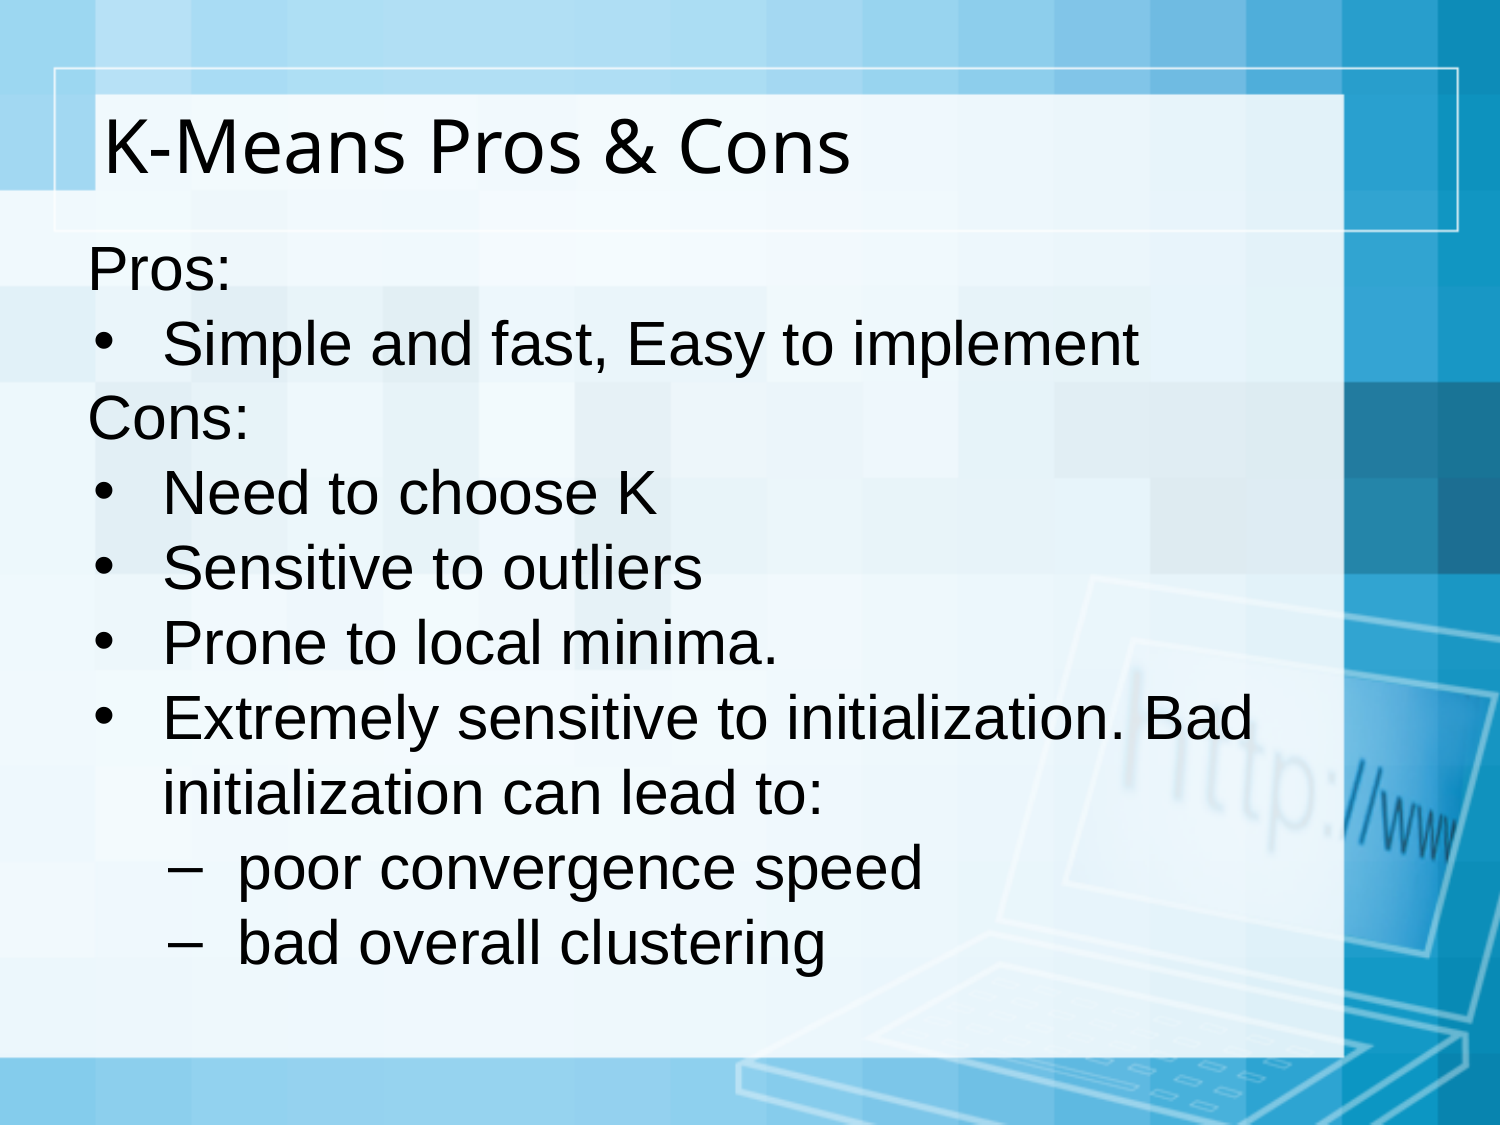

# K-Means Pros & Cons
Pros:
Simple and fast, Easy to implement
Cons:
Need to choose K
Sensitive to outliers
Prone to local minima.
Extremely sensitive to initialization. Bad initialization can lead to:
poor convergence speed
bad overall clustering